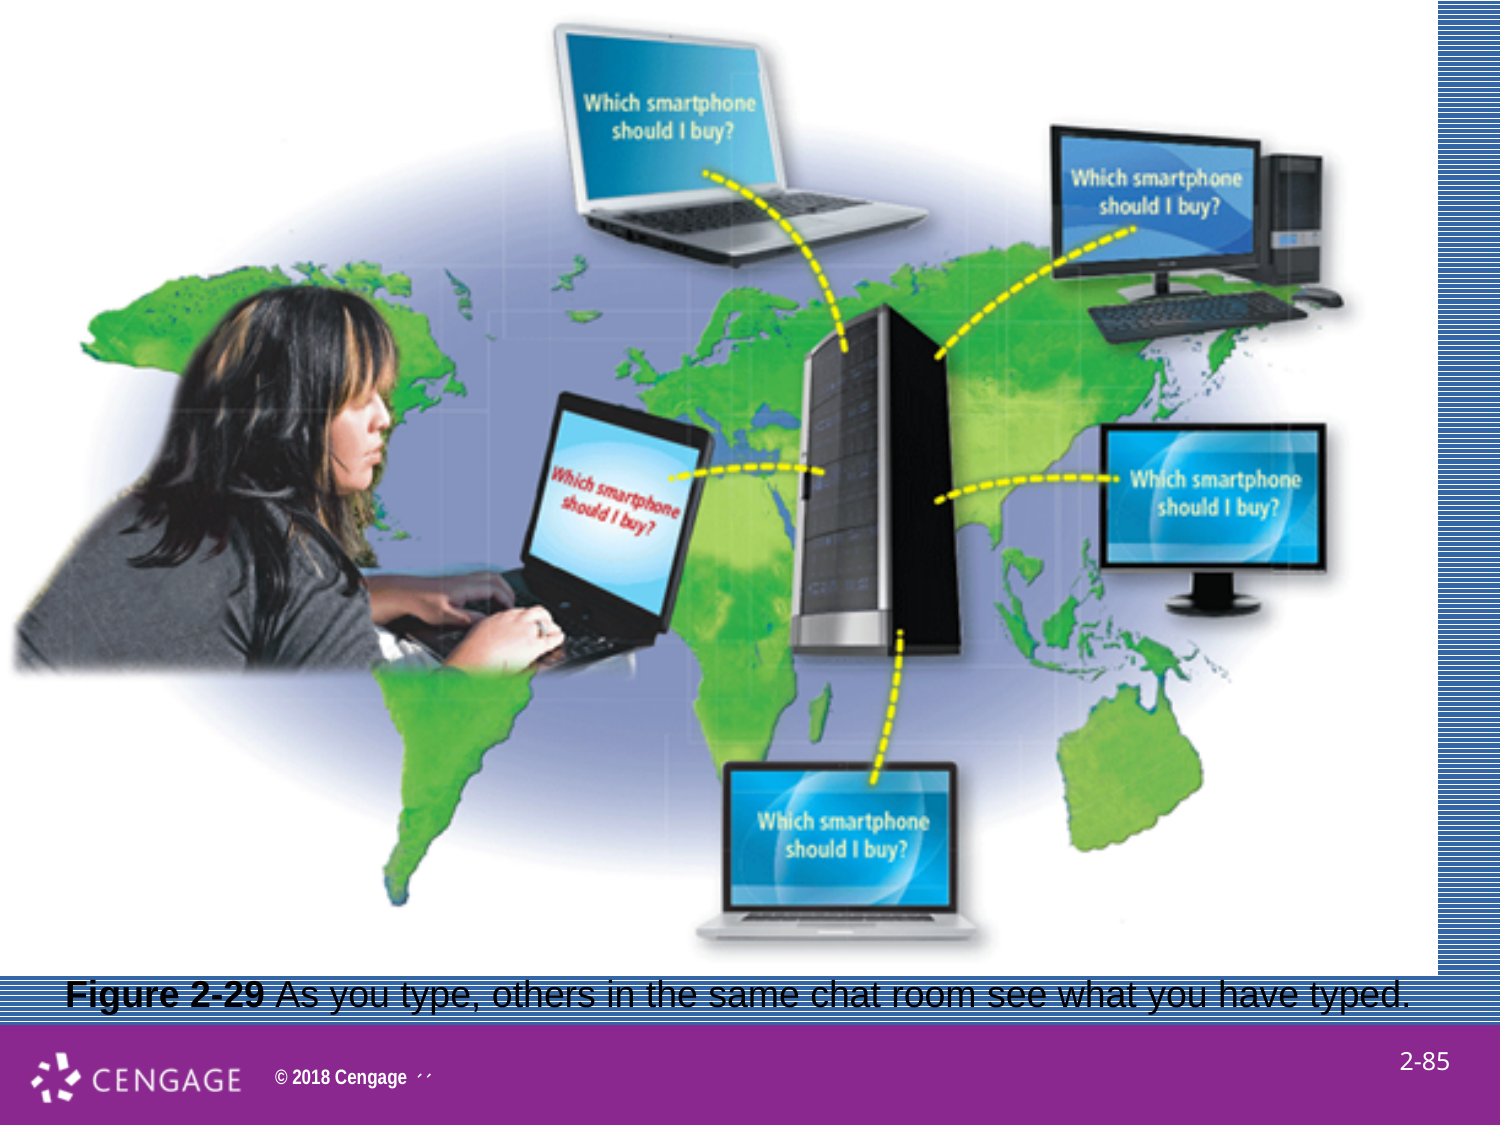

# Figure 2-29 As you type, others in the same chat room see what you have typed.